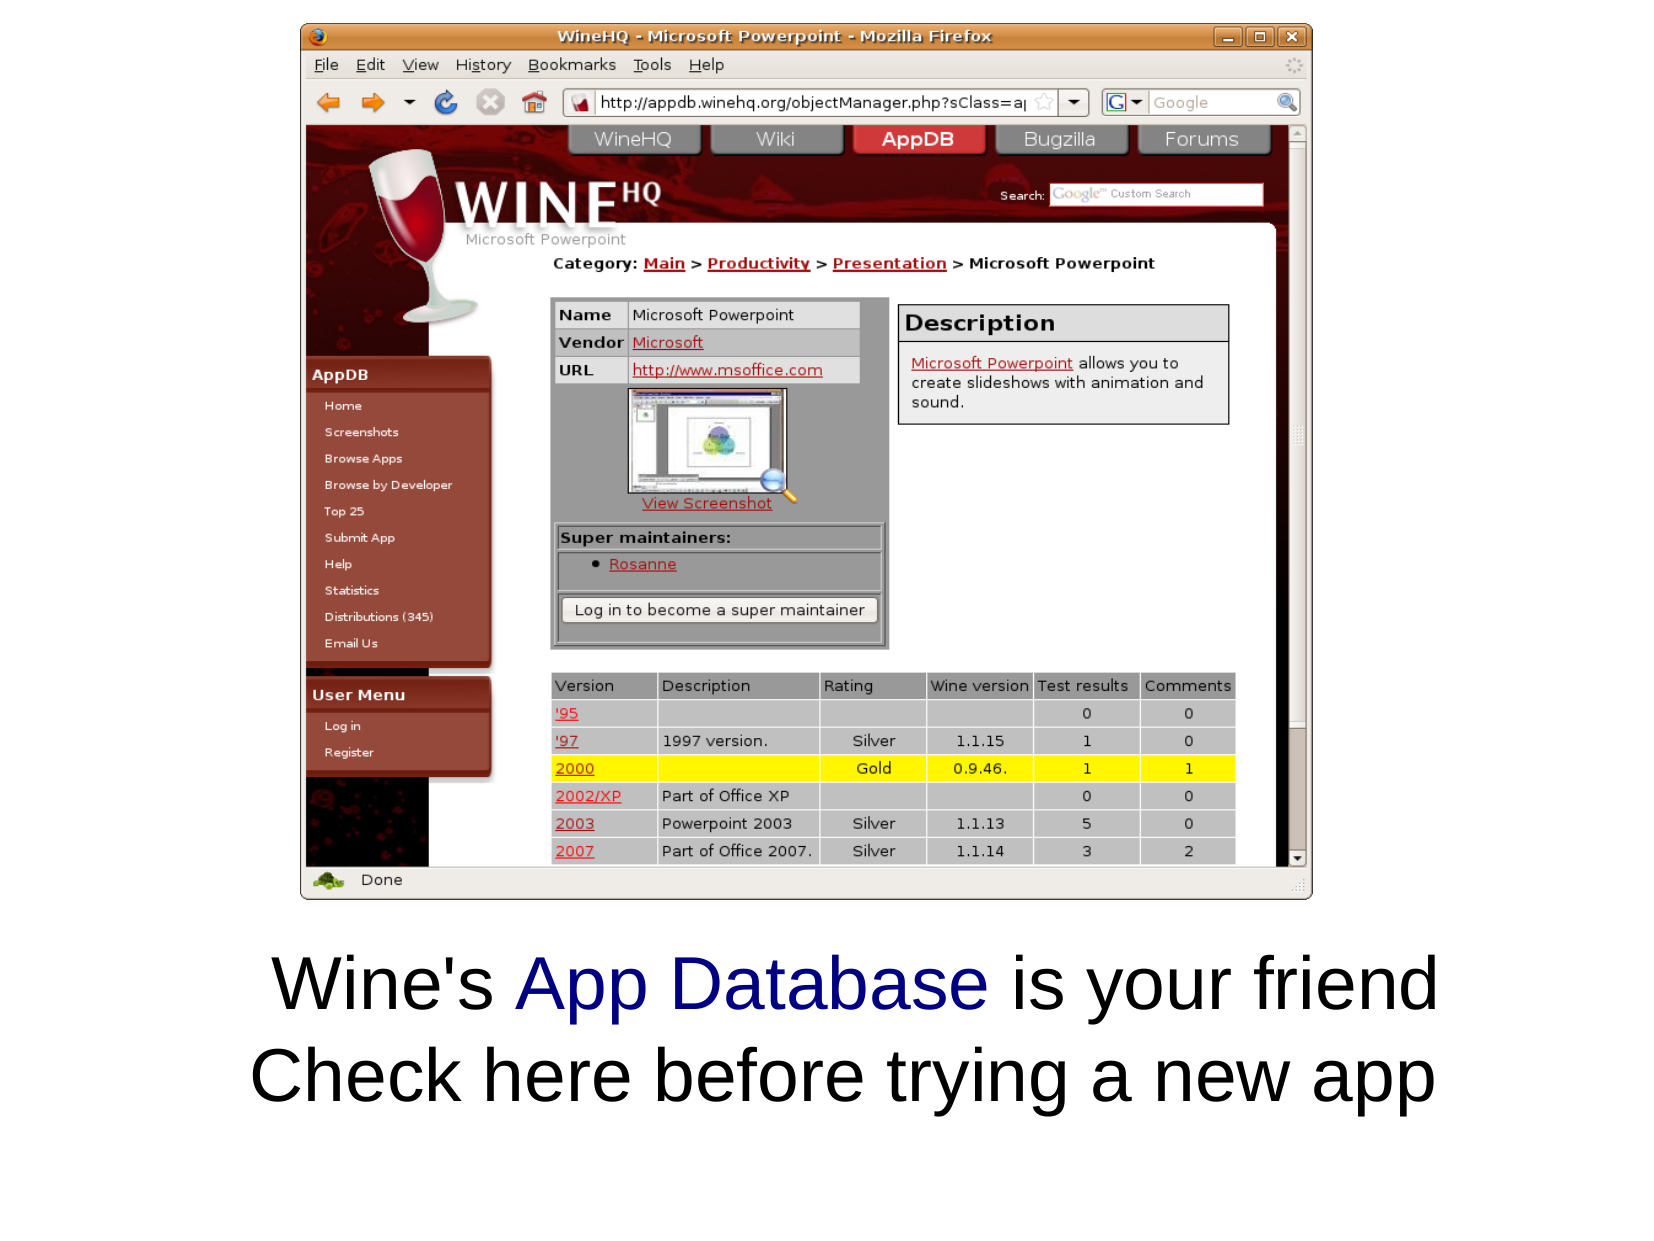

# Wine's App Database is your friend Check here before trying a new app